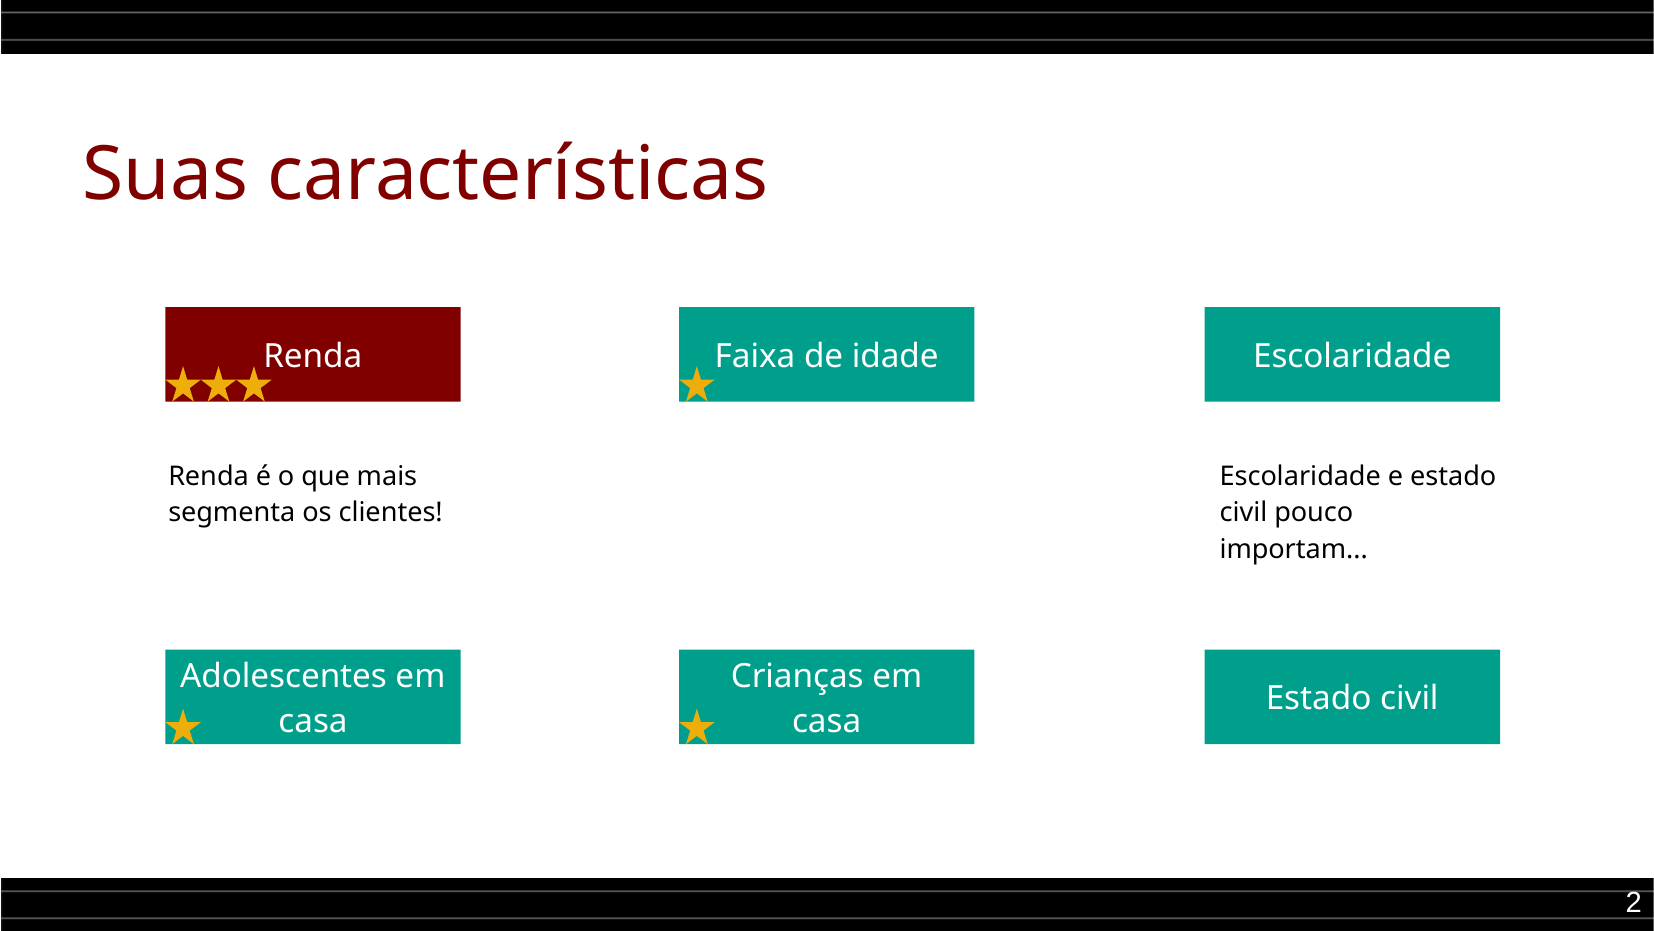

# Suas características
Renda
Faixa de idade
Escolaridade
Renda é o que mais segmenta os clientes!
Escolaridade e estado civil pouco importam...
Adolescentes em
casa
Crianças em
casa
Estado civil